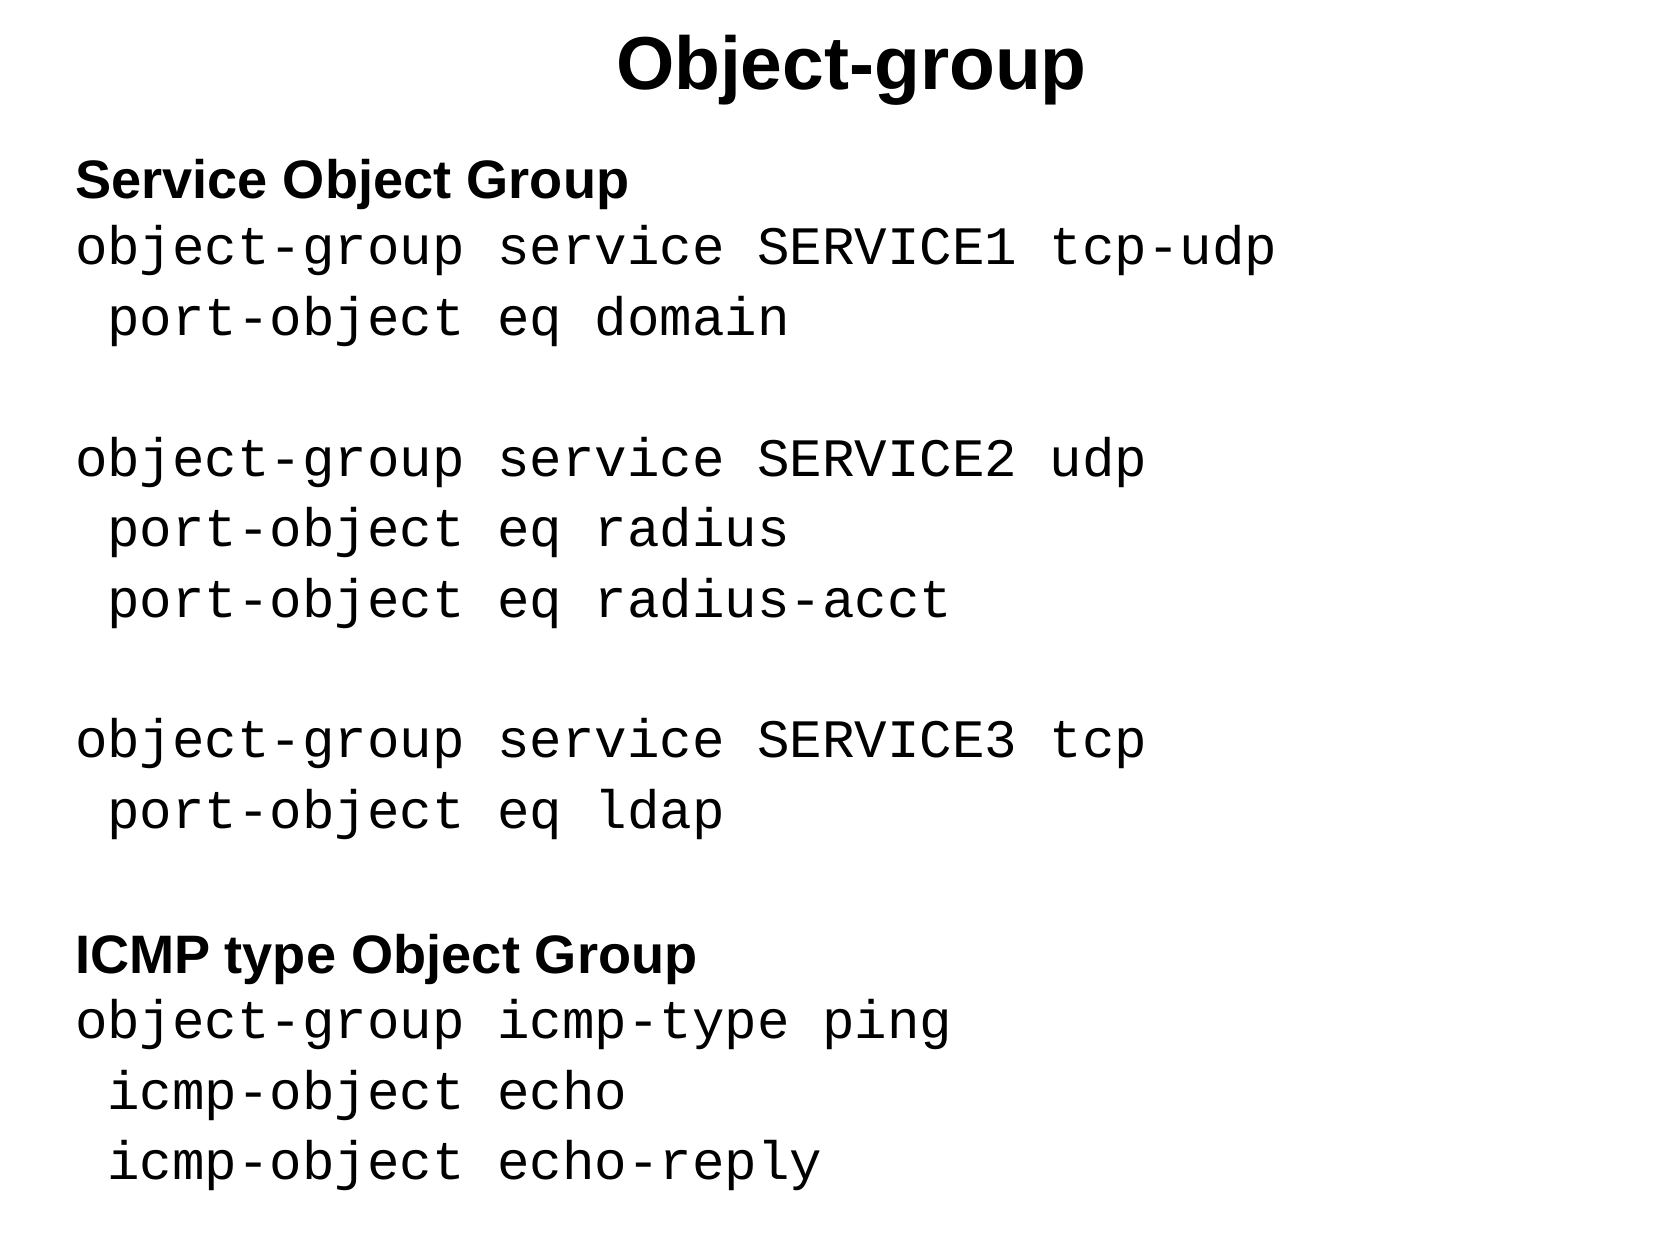

Object-group
# Service Object Group
object-group service SERVICE1 tcp-udp
 port-object eq domain
object-group service SERVICE2 udp
 port-object eq radius
 port-object eq radius-acct
object-group service SERVICE3 tcp
 port-object eq ldap
ICMP type Object Group
object-group icmp-type ping
 icmp-object echo
 icmp-object echo-reply